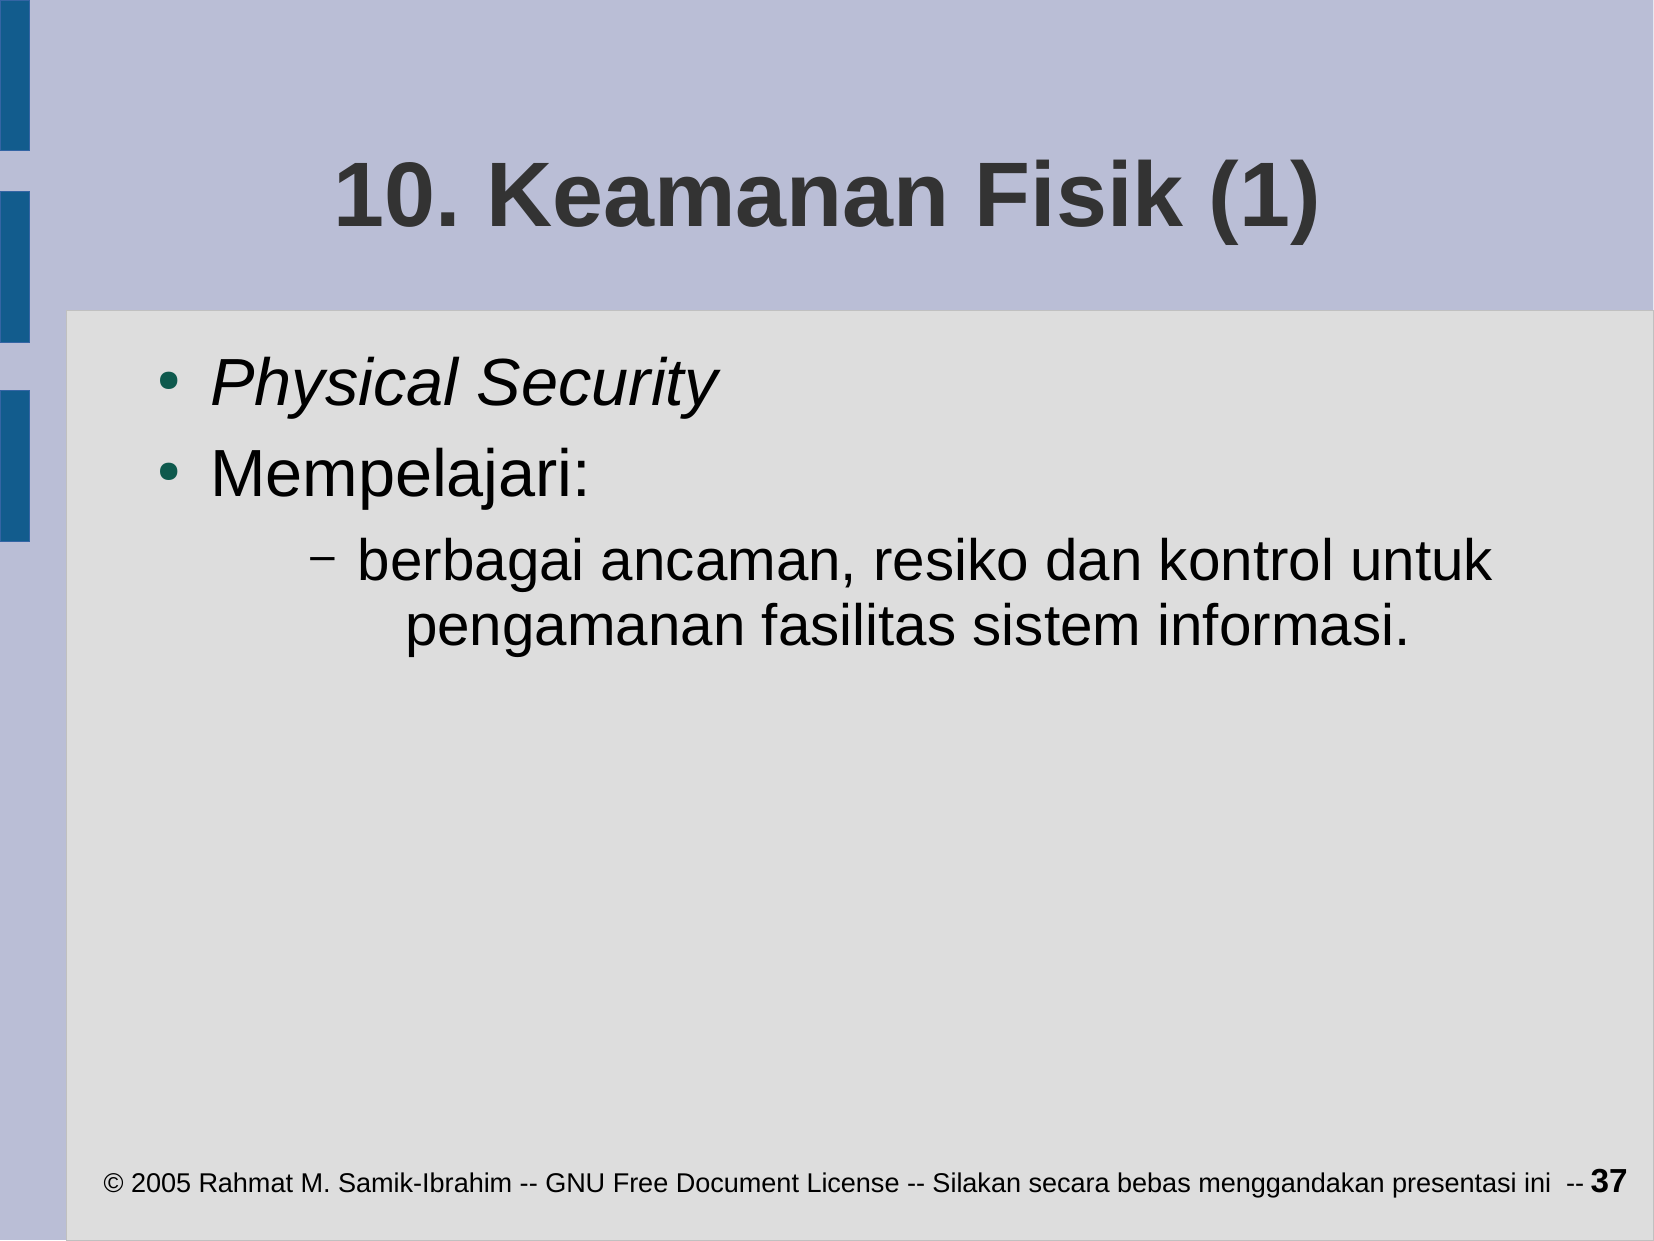

# 10. Keamanan Fisik (1)
Physical Security
Mempelajari:
berbagai ancaman, resiko dan kontrol untuk pengamanan fasilitas sistem informasi.